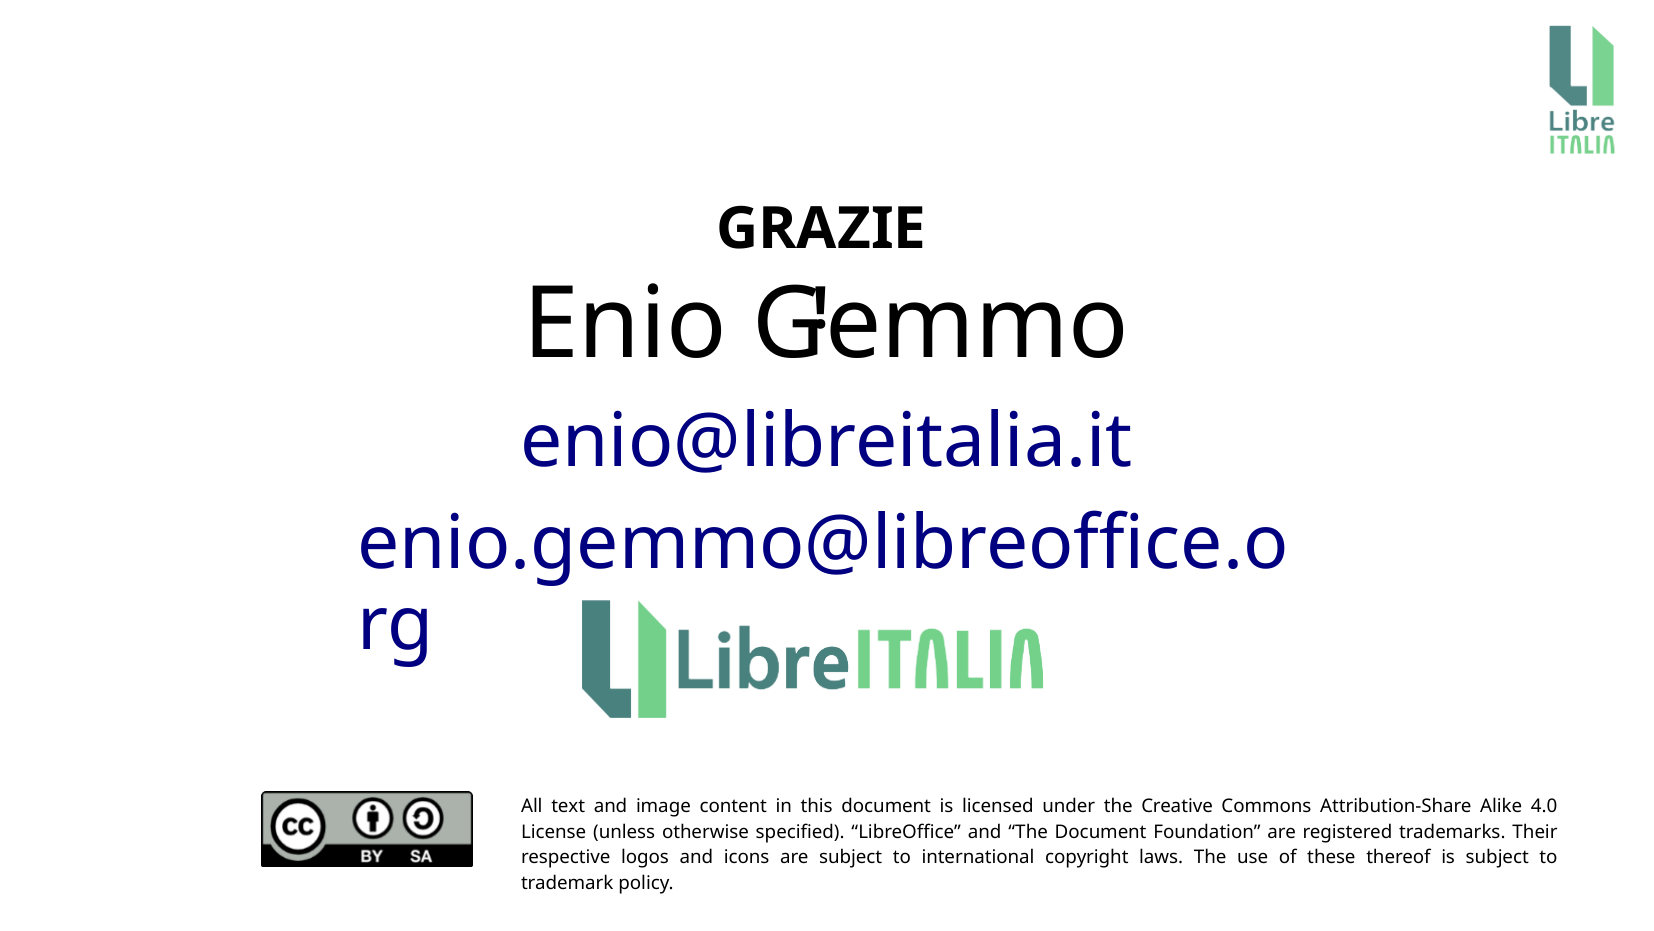

GRAZIE!
Enio Gemmo
enio@libreitalia.it
enio.gemmo@libreoffice.org
All text and image content in this document is licensed under the Creative Commons Attribution-Share Alike 4.0 License (unless otherwise specified). “LibreOffice” and “The Document Foundation” are registered trademarks. Their respective logos and icons are subject to international copyright laws. The use of these thereof is subject to trademark policy.